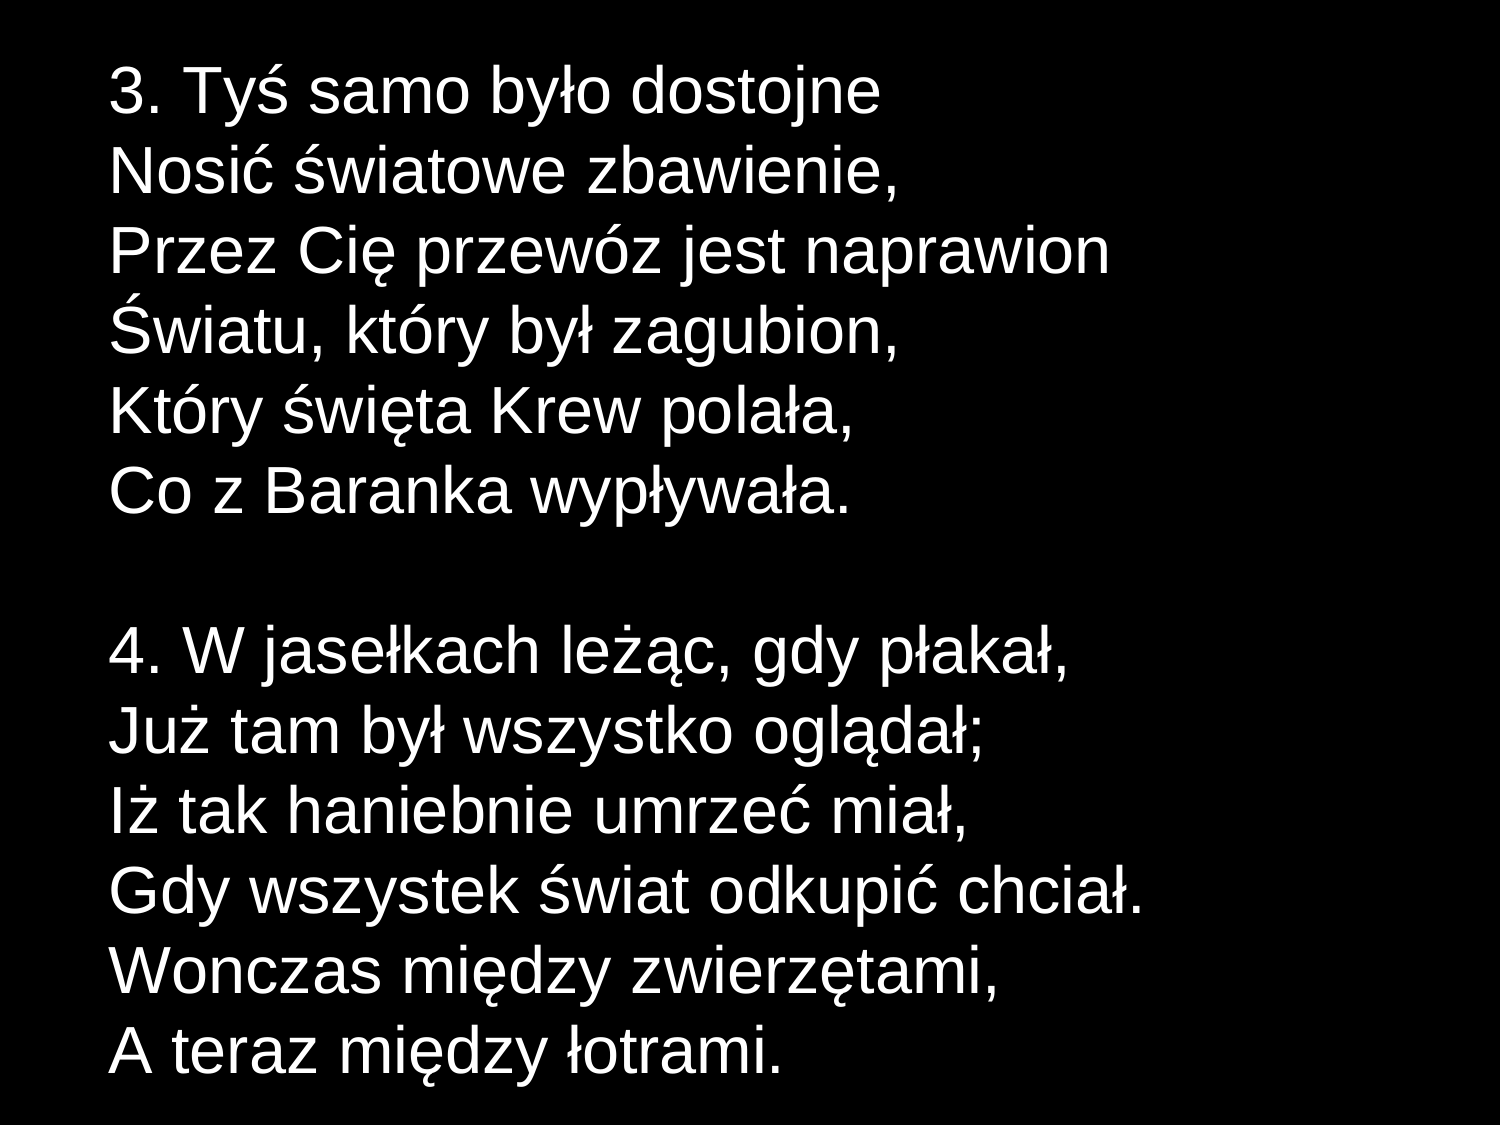

3. Tyś samo było dostojne
Nosić światowe zbawienie,
Przez Cię przewóz jest naprawion
Światu, który był zagubion,
Który święta Krew polała,
Co z Baranka wypływała.
4. W jasełkach leżąc, gdy płakał,
Już tam był wszystko oglądał;
Iż tak haniebnie umrzeć miał,
Gdy wszystek świat odkupić chciał.
Wonczas między zwierzętami,
A teraz między łotrami.